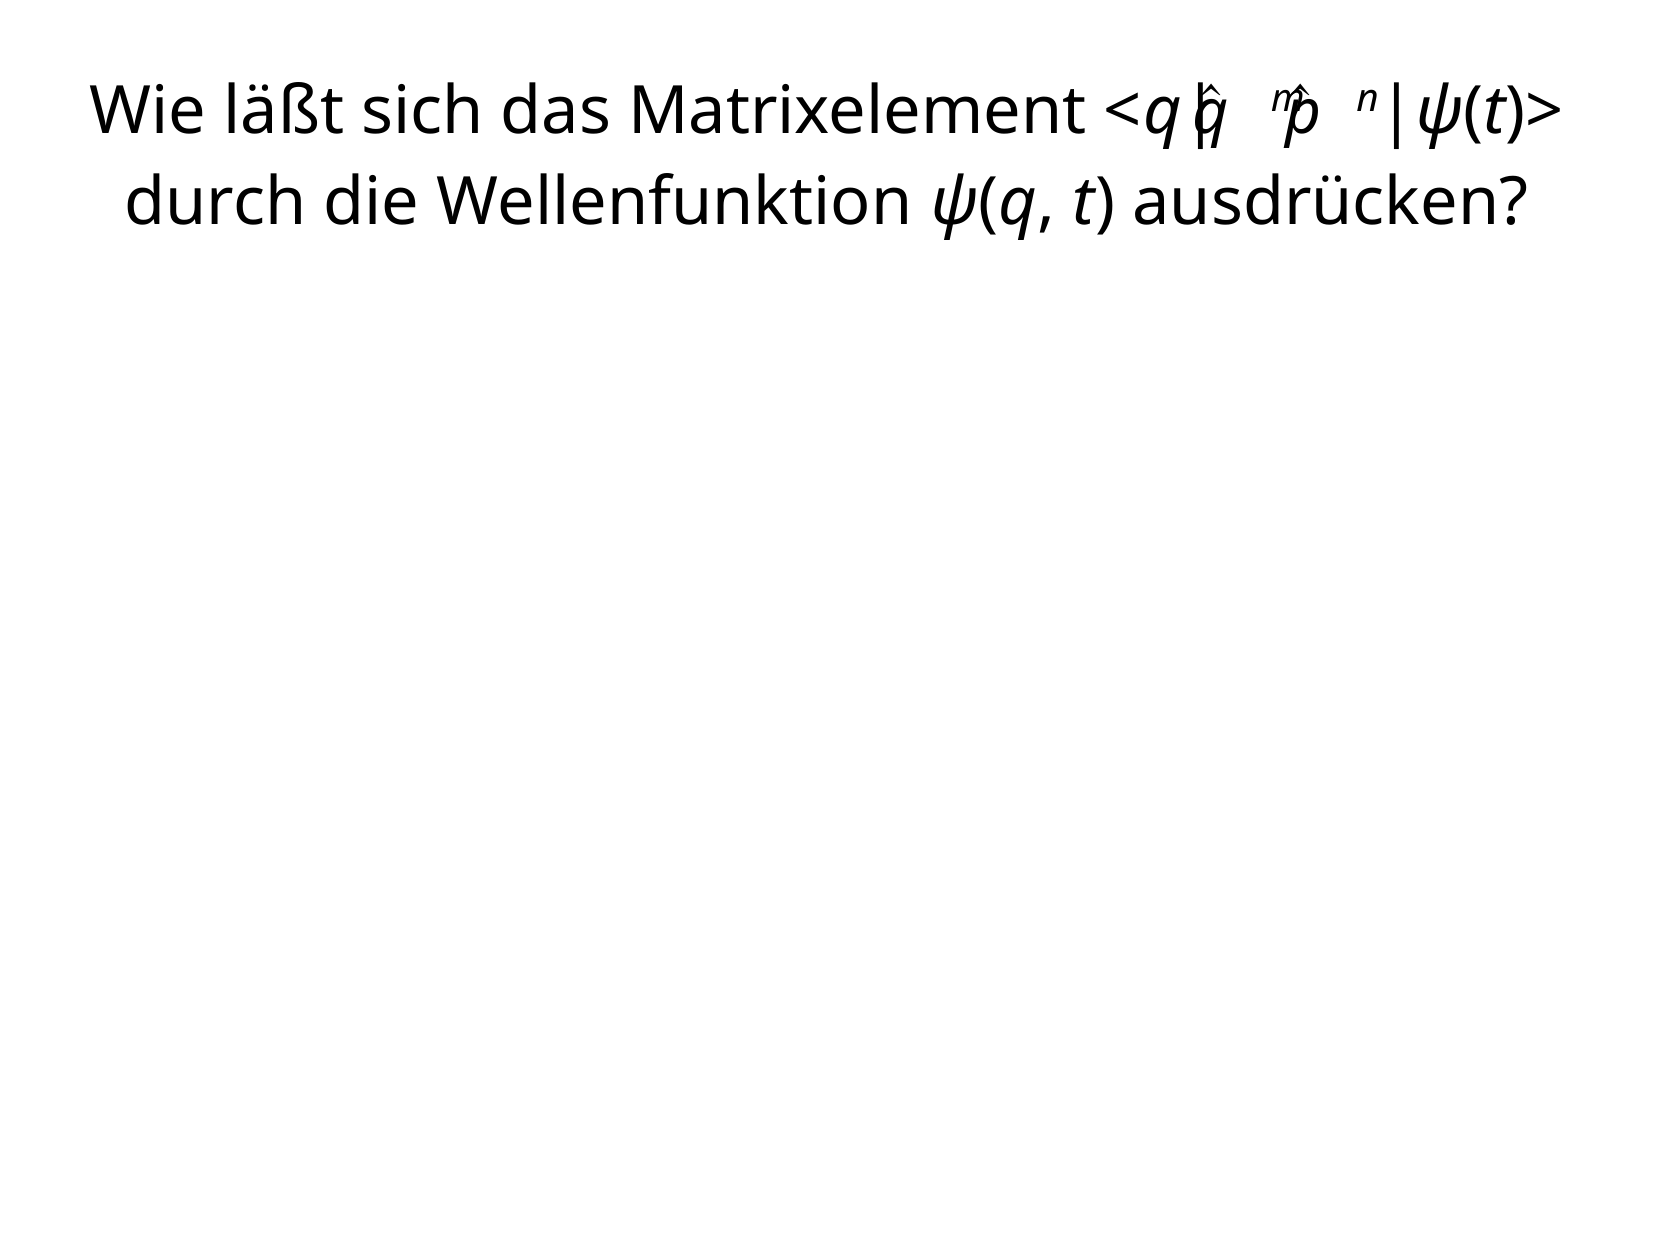

# Wie läßt sich das Matrixelement <q| m n|ψ(t)> durch die Wellenfunktion ψ(q, t) ausdrücken?